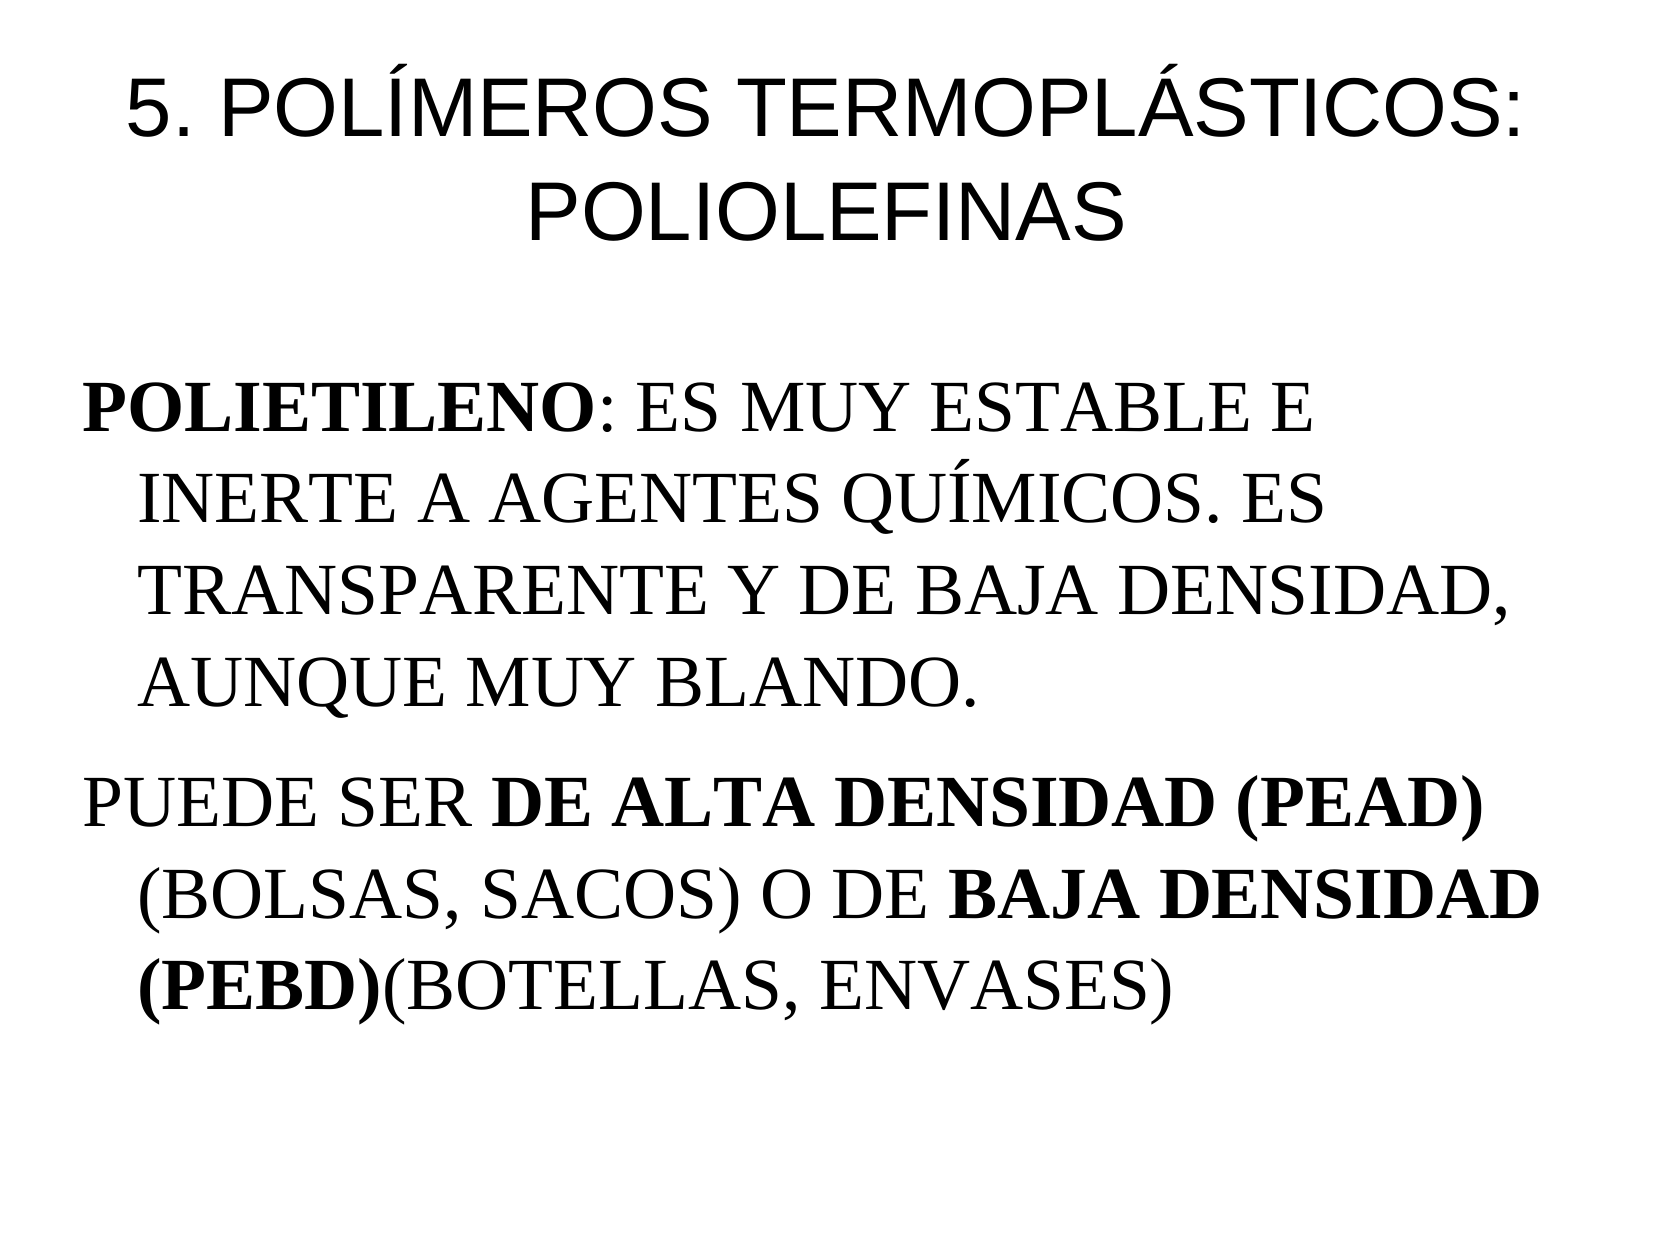

# 5. POLÍMEROS TERMOPLÁSTICOS: POLIOLEFINAS
POLIETILENO: ES MUY ESTABLE E INERTE A AGENTES QUÍMICOS. ES TRANSPARENTE Y DE BAJA DENSIDAD, AUNQUE MUY BLANDO.
PUEDE SER DE ALTA DENSIDAD (PEAD)(BOLSAS, SACOS) O DE BAJA DENSIDAD (PEBD)(BOTELLAS, ENVASES)